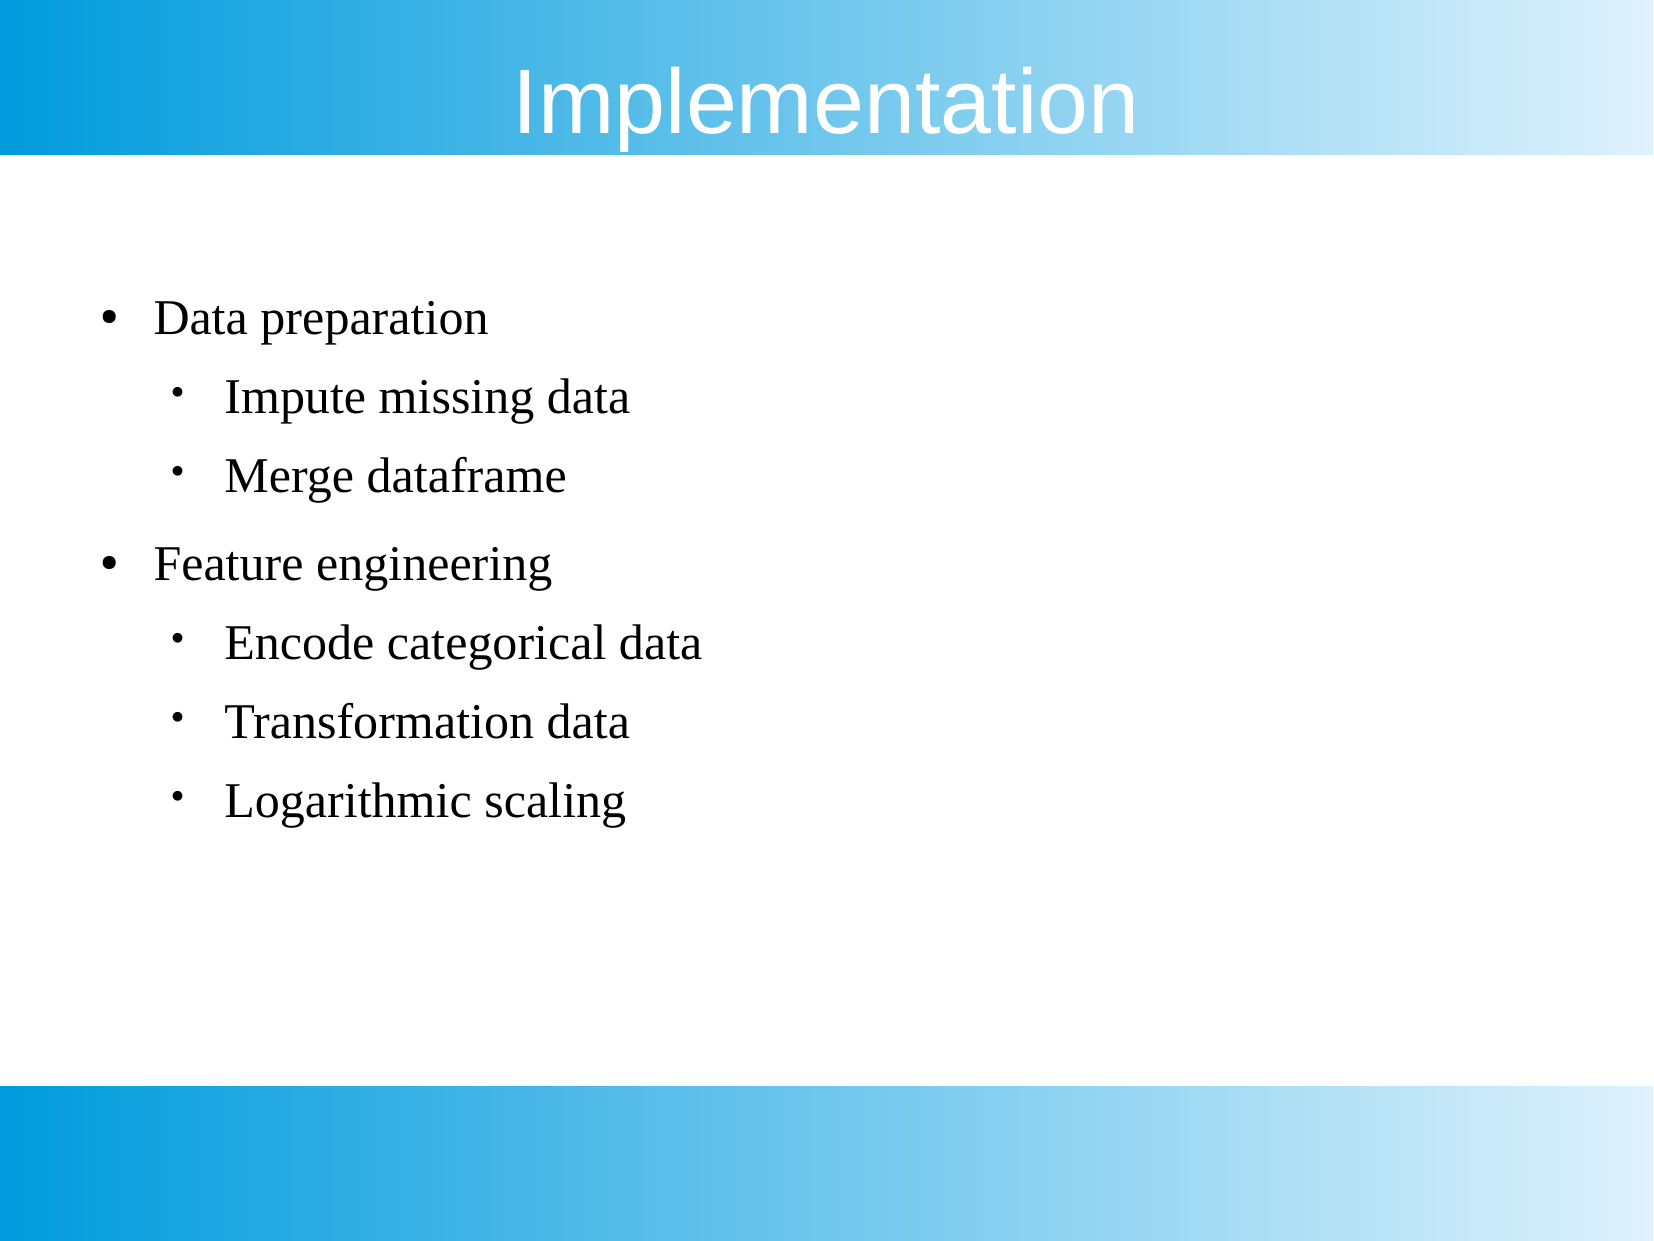

# Implementation
Data preparation
Impute missing data
Merge dataframe
Feature engineering
Encode categorical data
Transformation data
Logarithmic scaling